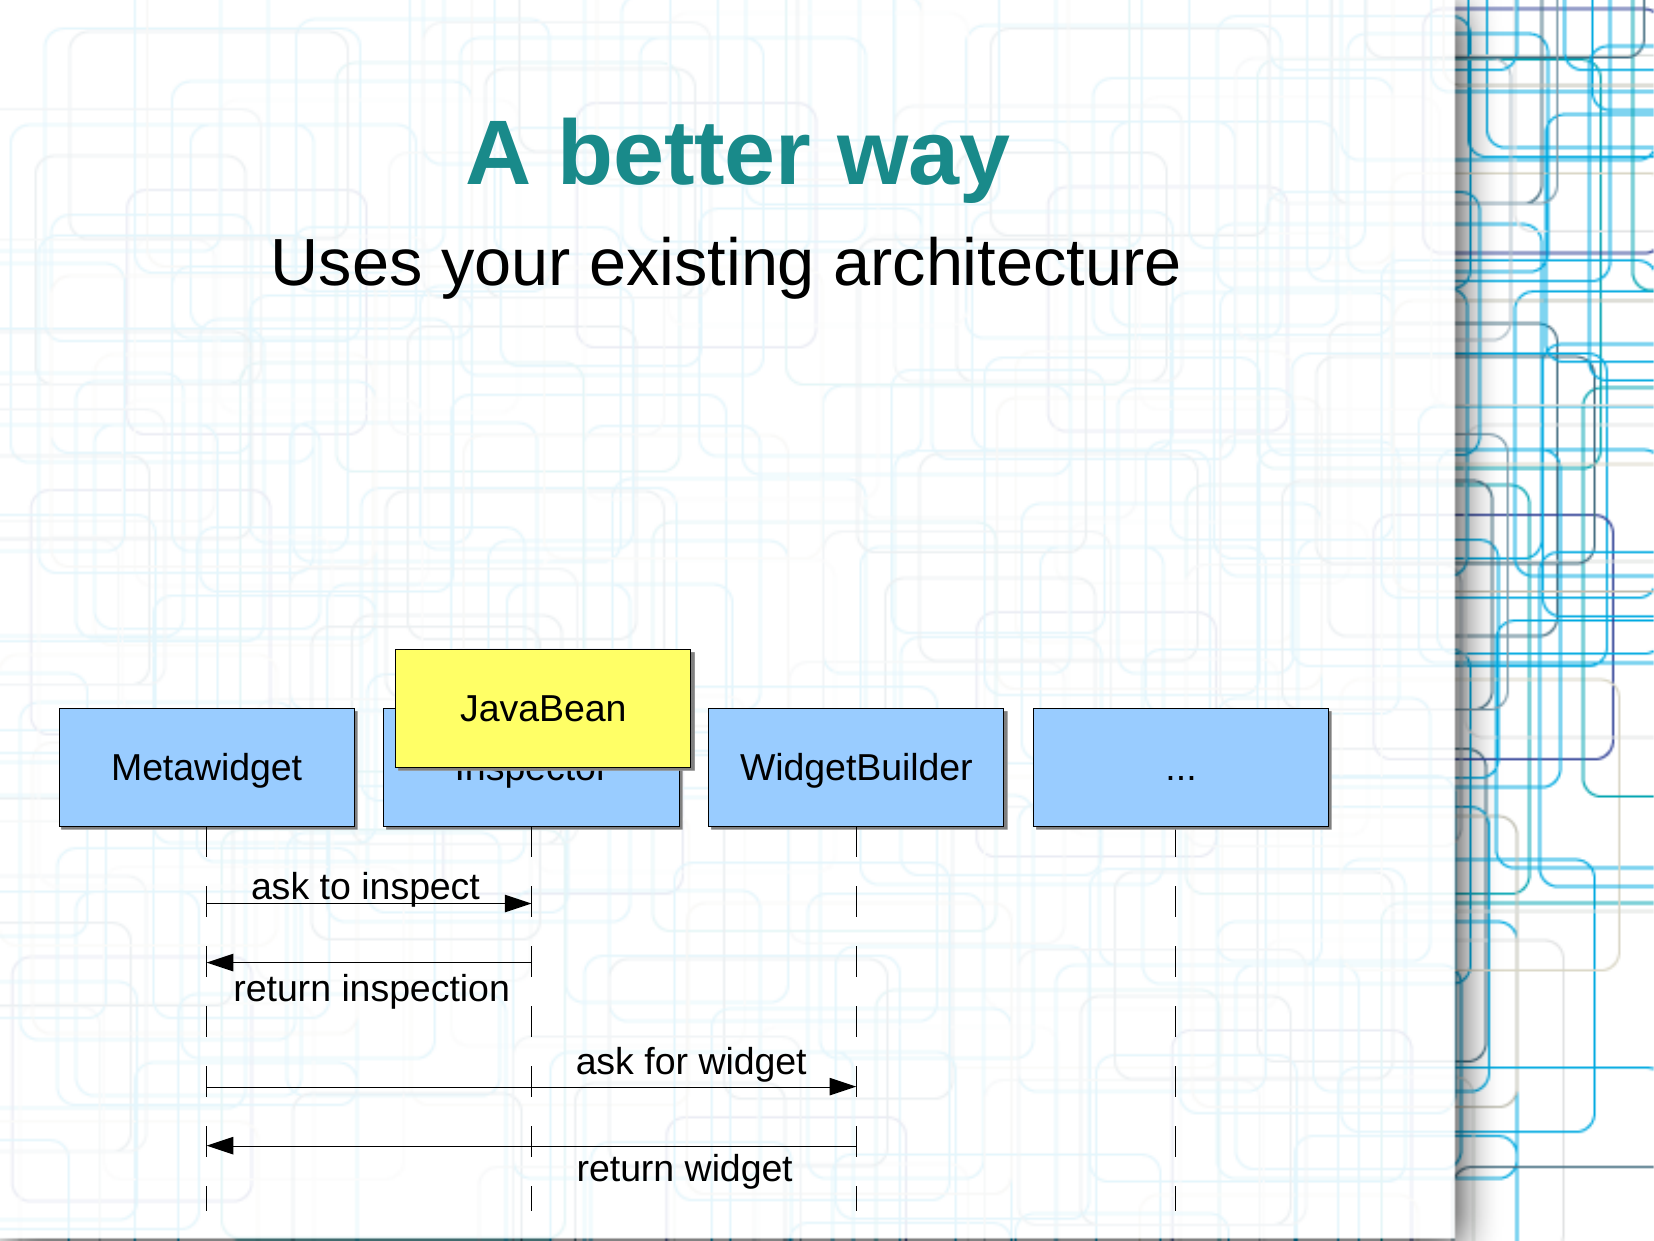

# A better way
Uses your existing architecture
JavaBean
Metawidget
Inspector
WidgetBuilder
...
ask to inspect
return inspection
ask for widget
return widget